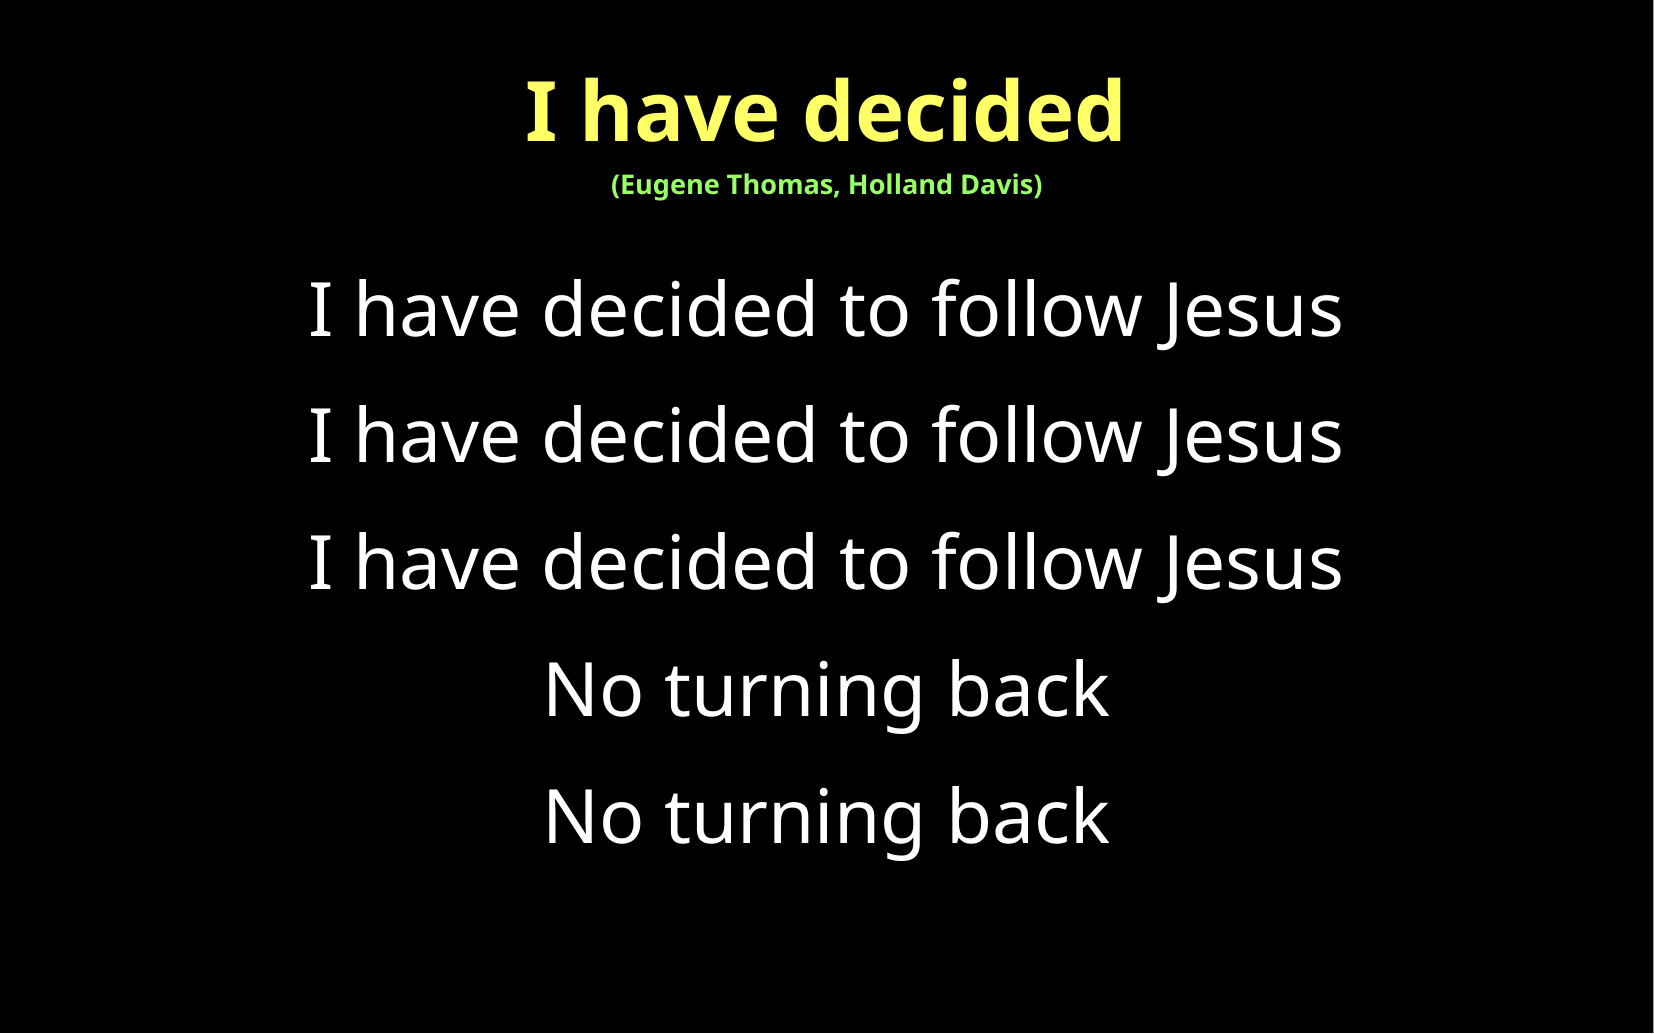

# I have decided (Eugene Thomas, Holland Davis)
I have decided to follow Jesus
I have decided to follow Jesus
I have decided to follow Jesus
No turning back
No turning back